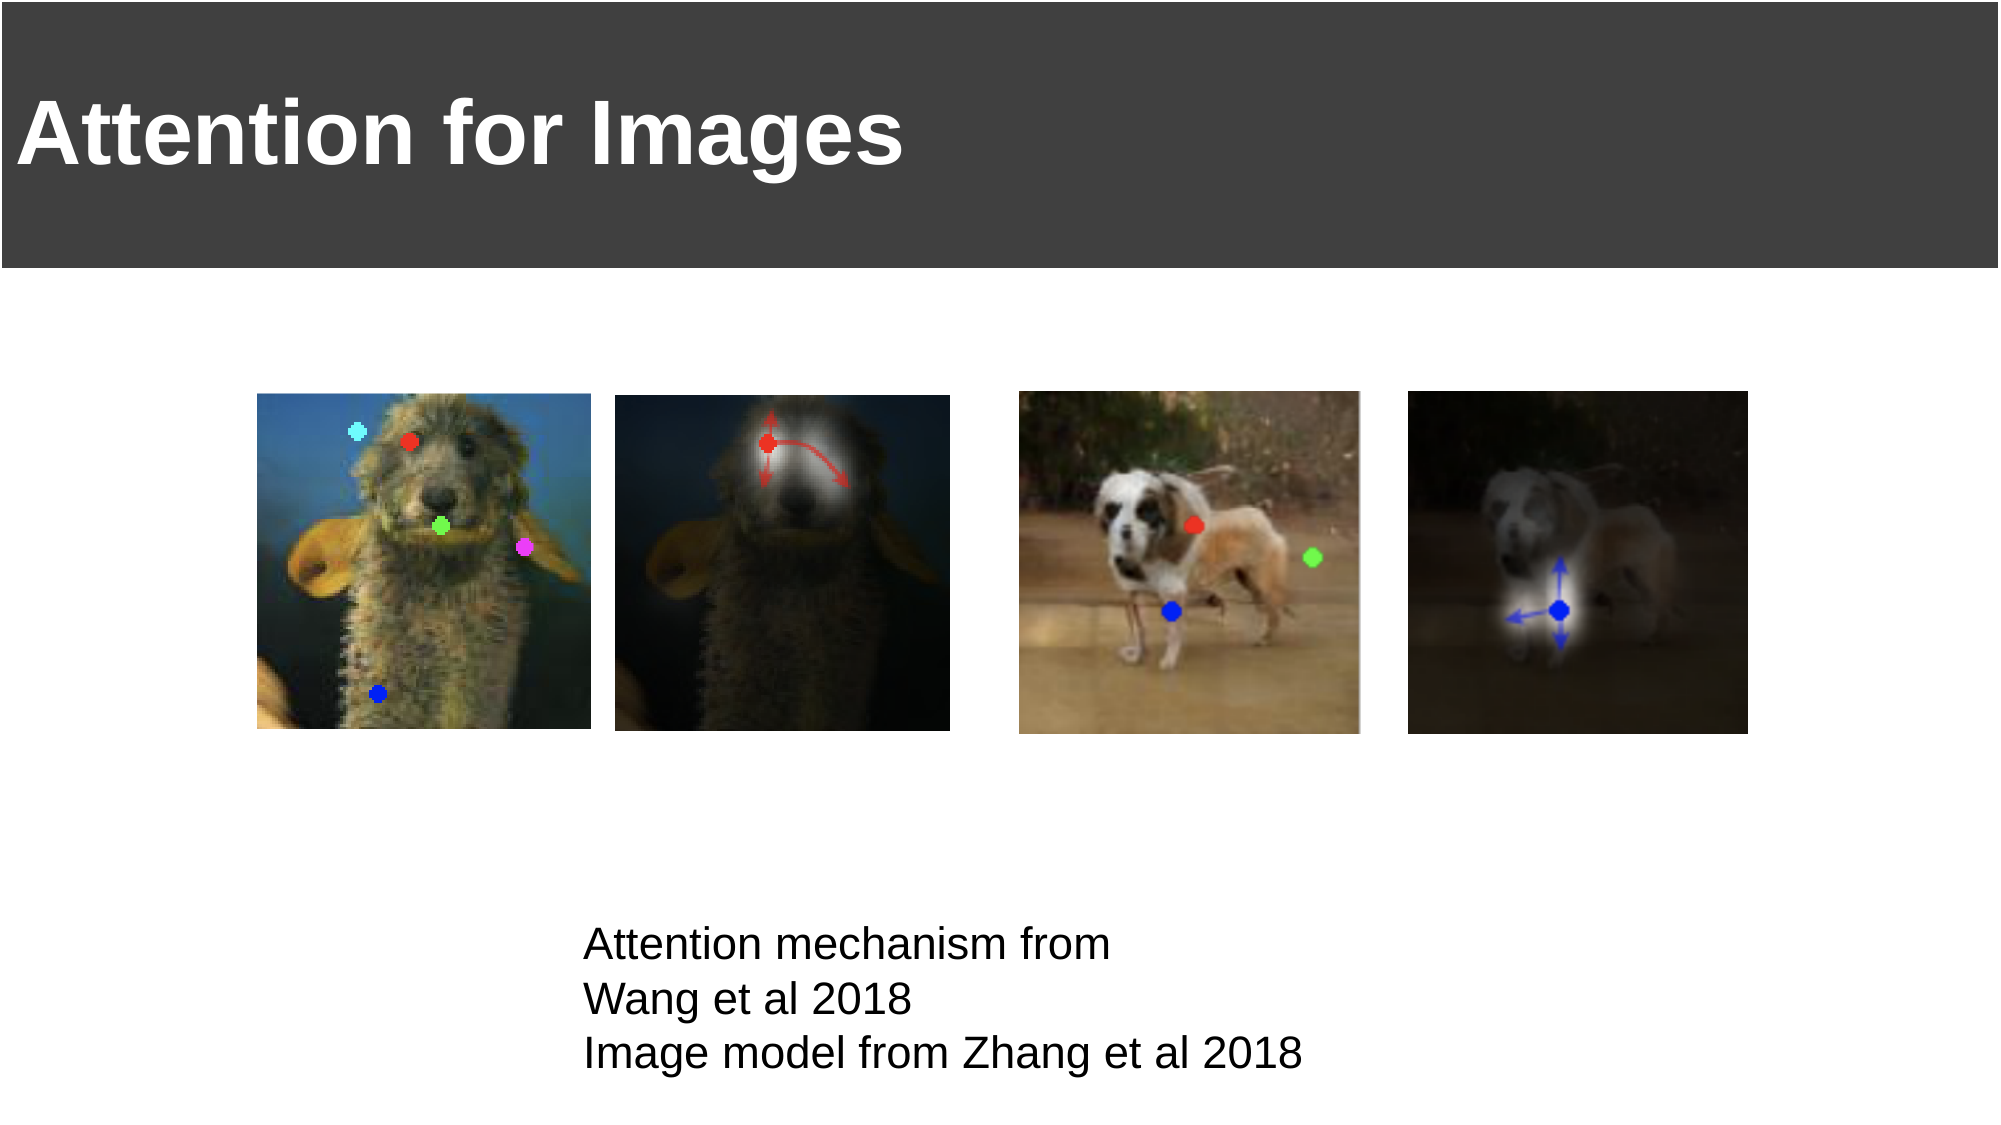

# Attention for Images
Attention mechanism from
Wang et al 2018
Image model from Zhang et al 2018